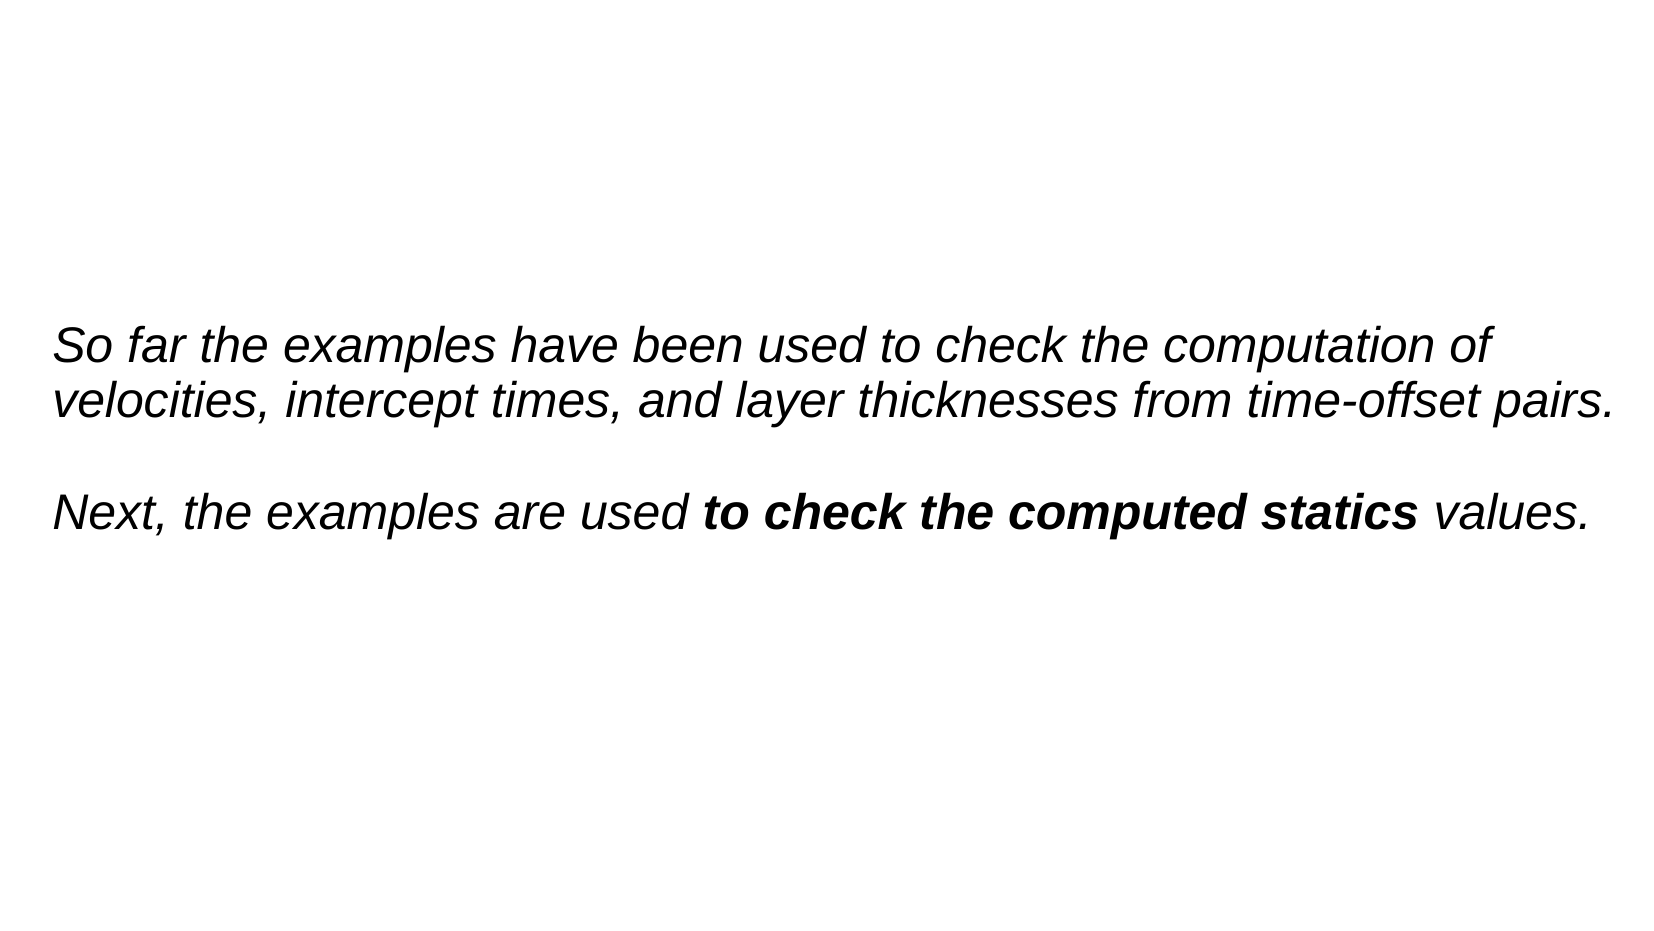

So far the examples have been used to check the computation of velocities, intercept times, and layer thicknesses from time-offset pairs.
Next, the examples are used to check the computed statics values.